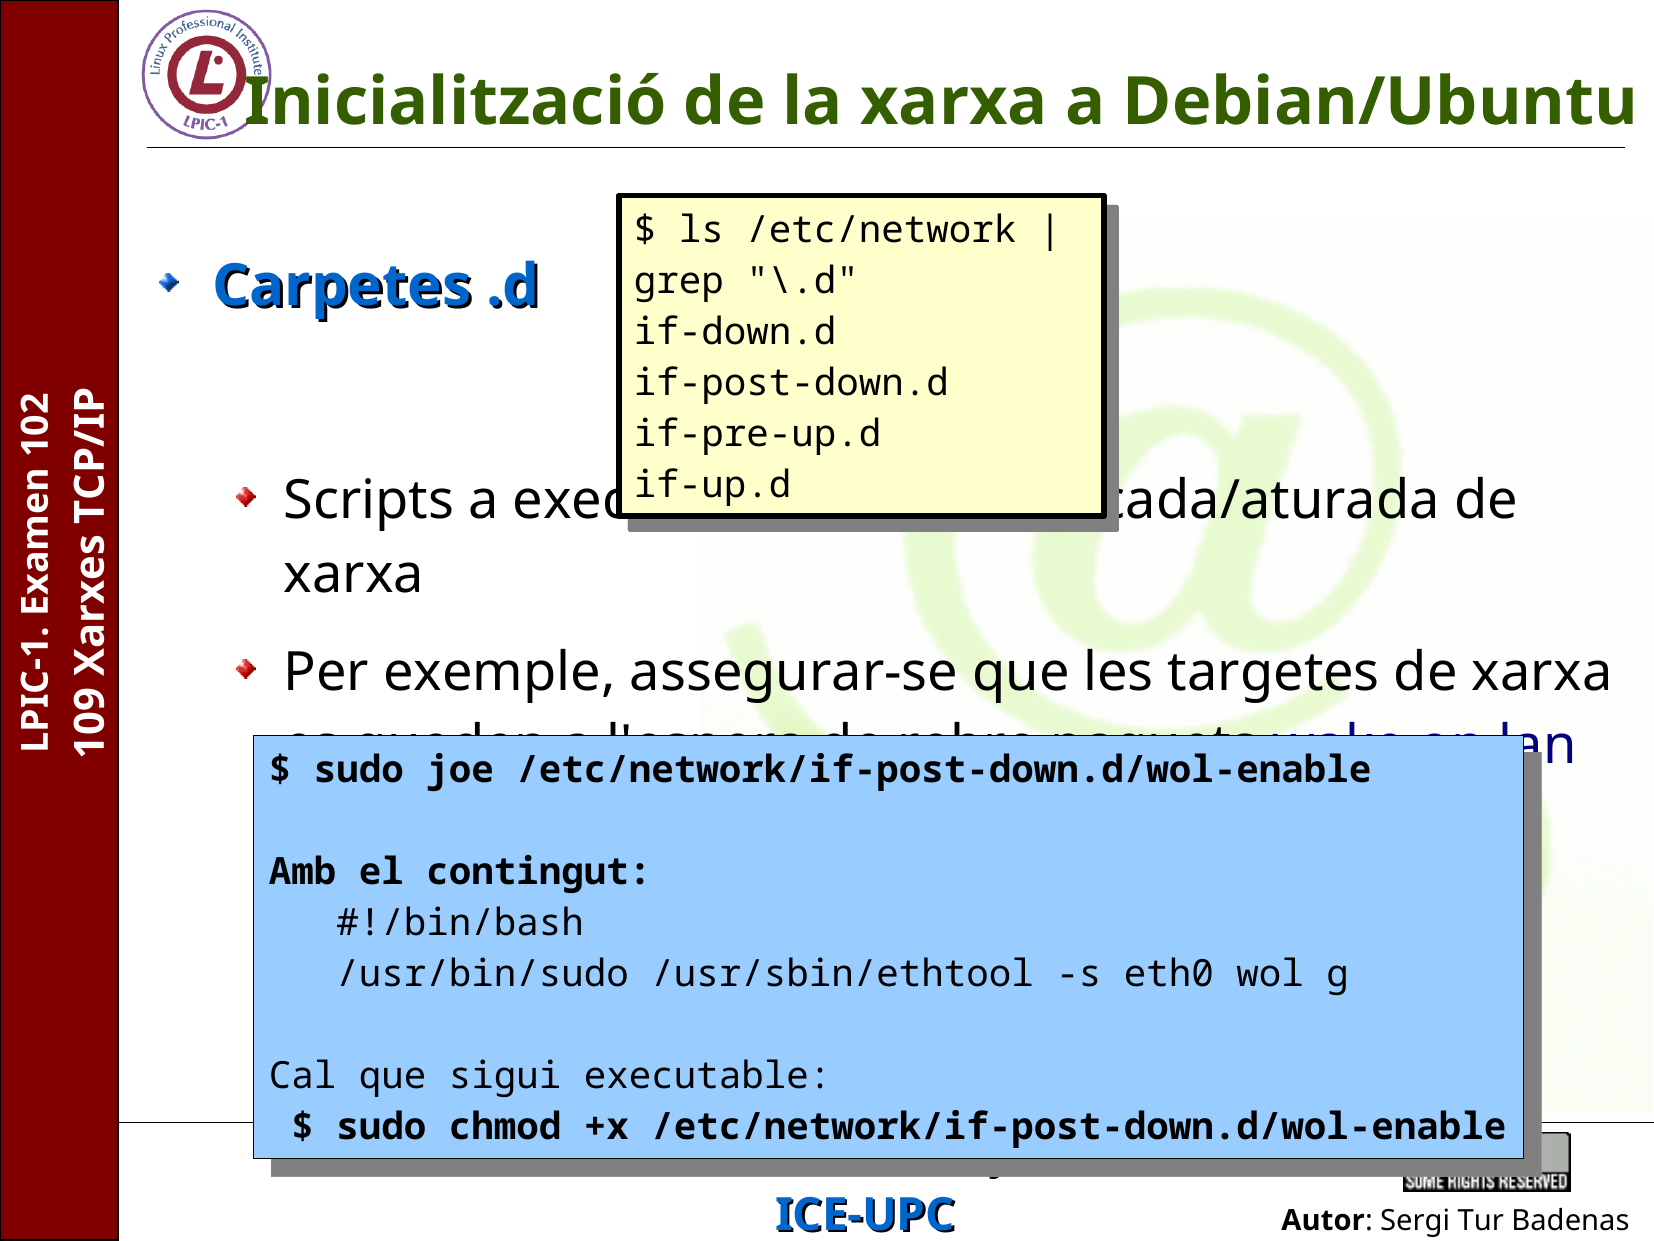

Inicialització de la xarxa a Debian/Ubuntu
$ ls /etc/network | grep "\.d"
if-down.d
if-post-down.d
if-pre-up.d
if-up.d
# Carpetes .d
Scripts a executar durant l'arrancada/aturada de xarxa
Per exemple, assegurar-se que les targetes de xarxa es queden a l'espera de rebre paquets wake on lan després d'aturar la xarxa:
$ sudo joe /etc/network/if-post-down.d/wol-enable
Amb el contingut:
 #!/bin/bash
 /usr/bin/sudo /usr/sbin/ethtool -s eth0 wol g
Cal que sigui executable:
 $ sudo chmod +x /etc/network/if-post-down.d/wol-enable